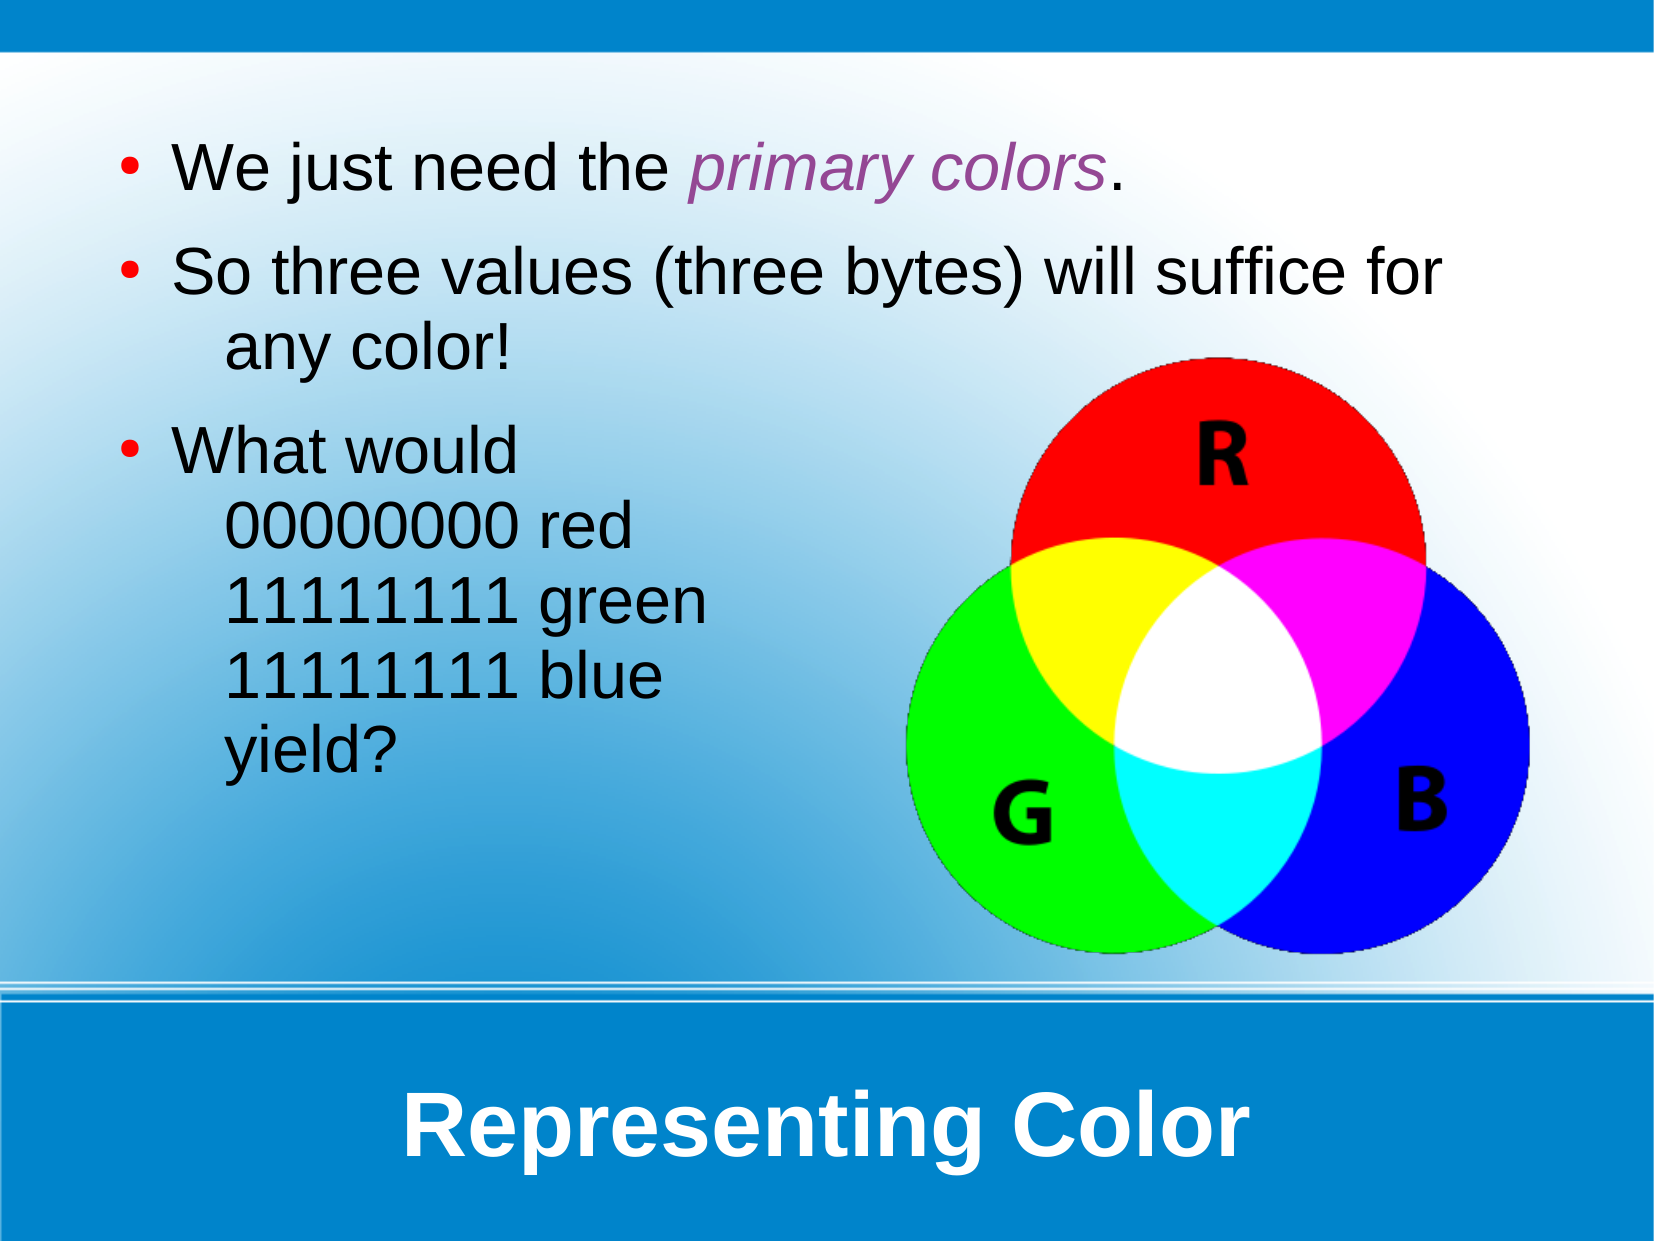

We just need the primary colors.
So three values (three bytes) will suffice for any color!
What would
00000000 red
11111111 green
11111111 blue
yield?
# Representing Color